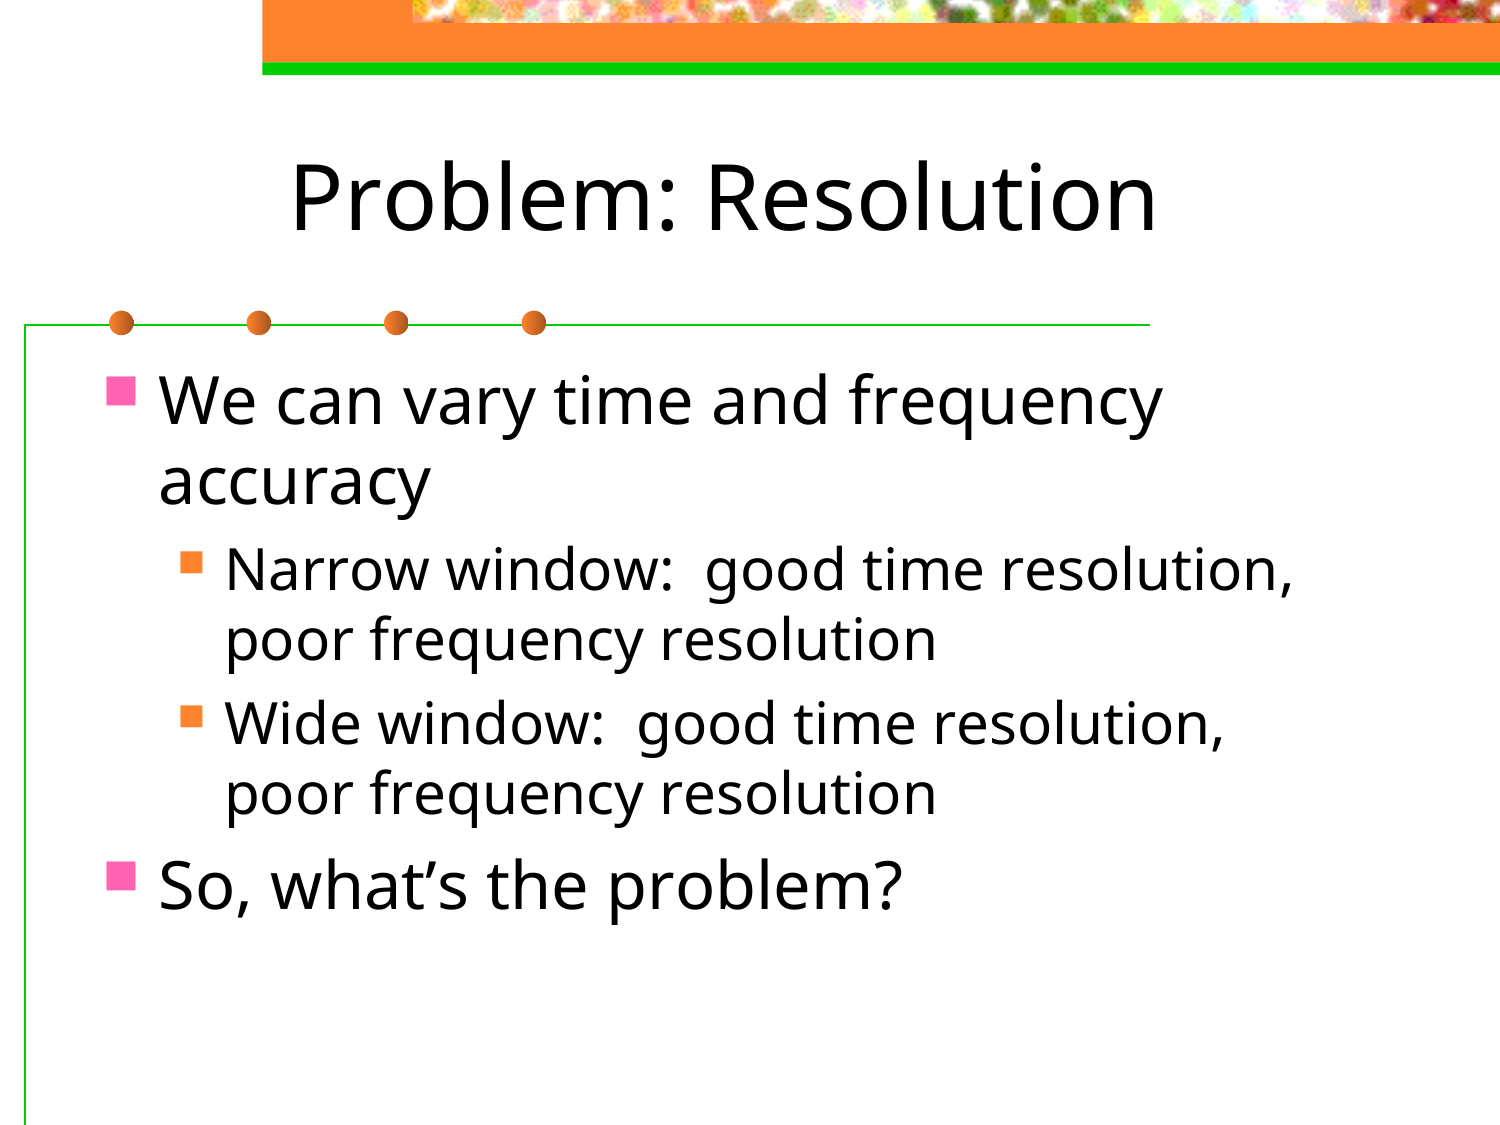

# Problem: Resolution
We can vary time and frequency accuracy
Narrow window: good time resolution, poor frequency resolution
Wide window: good time resolution, poor frequency resolution
So, what’s the problem?